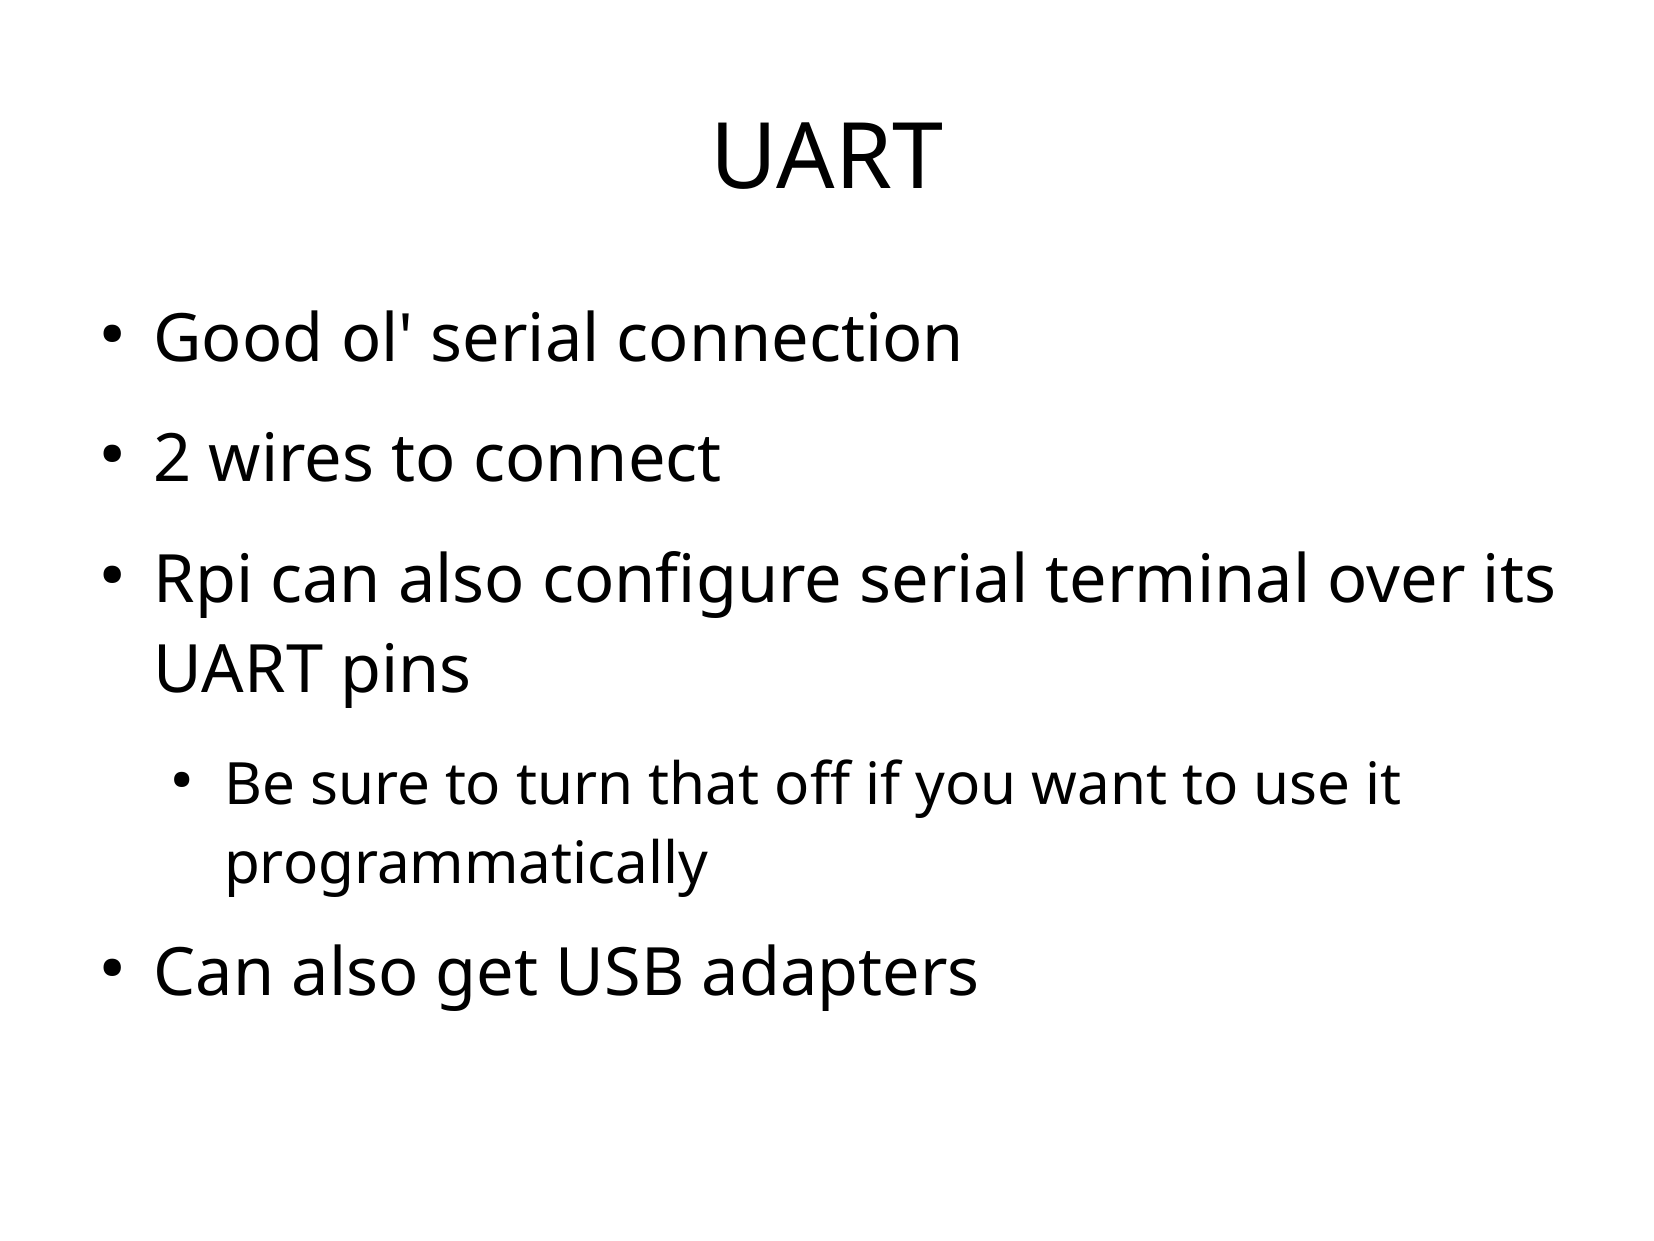

# UART
Good ol' serial connection
2 wires to connect
Rpi can also configure serial terminal over its UART pins
Be sure to turn that off if you want to use it programmatically
Can also get USB adapters